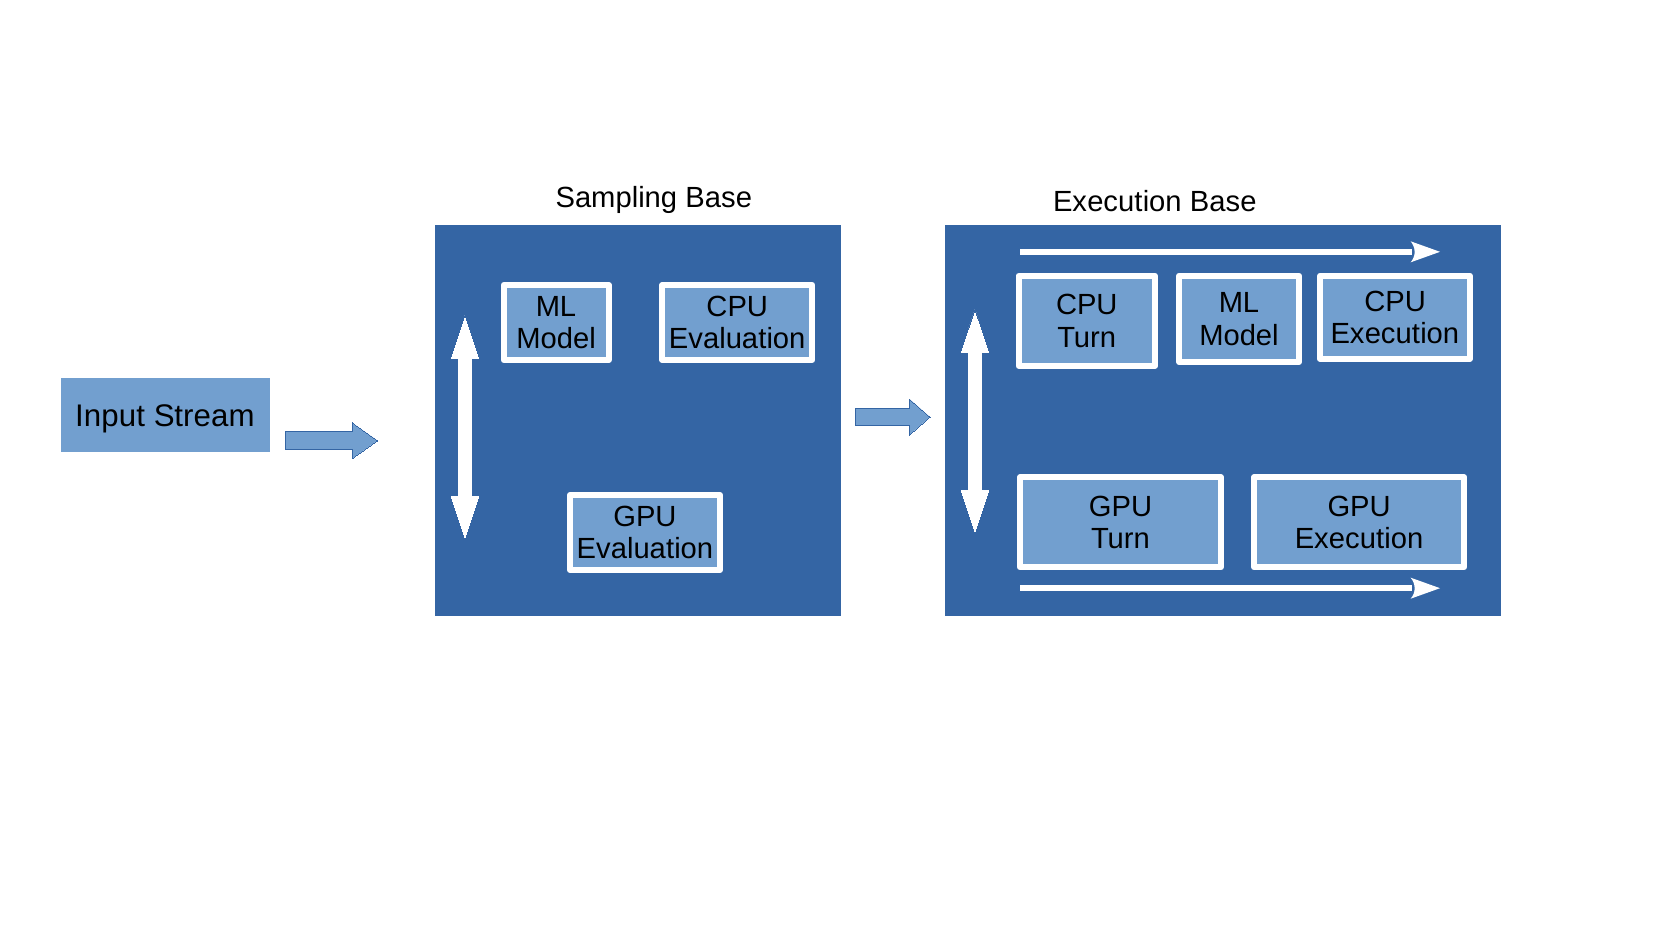

Sampling Base
Execution Base
CPU
Turn
ML
Model
CPU
Execution
ML
Model
CPU
Evaluation
Input Stream
GPU
Turn
GPU
Execution
GPU
Evaluation